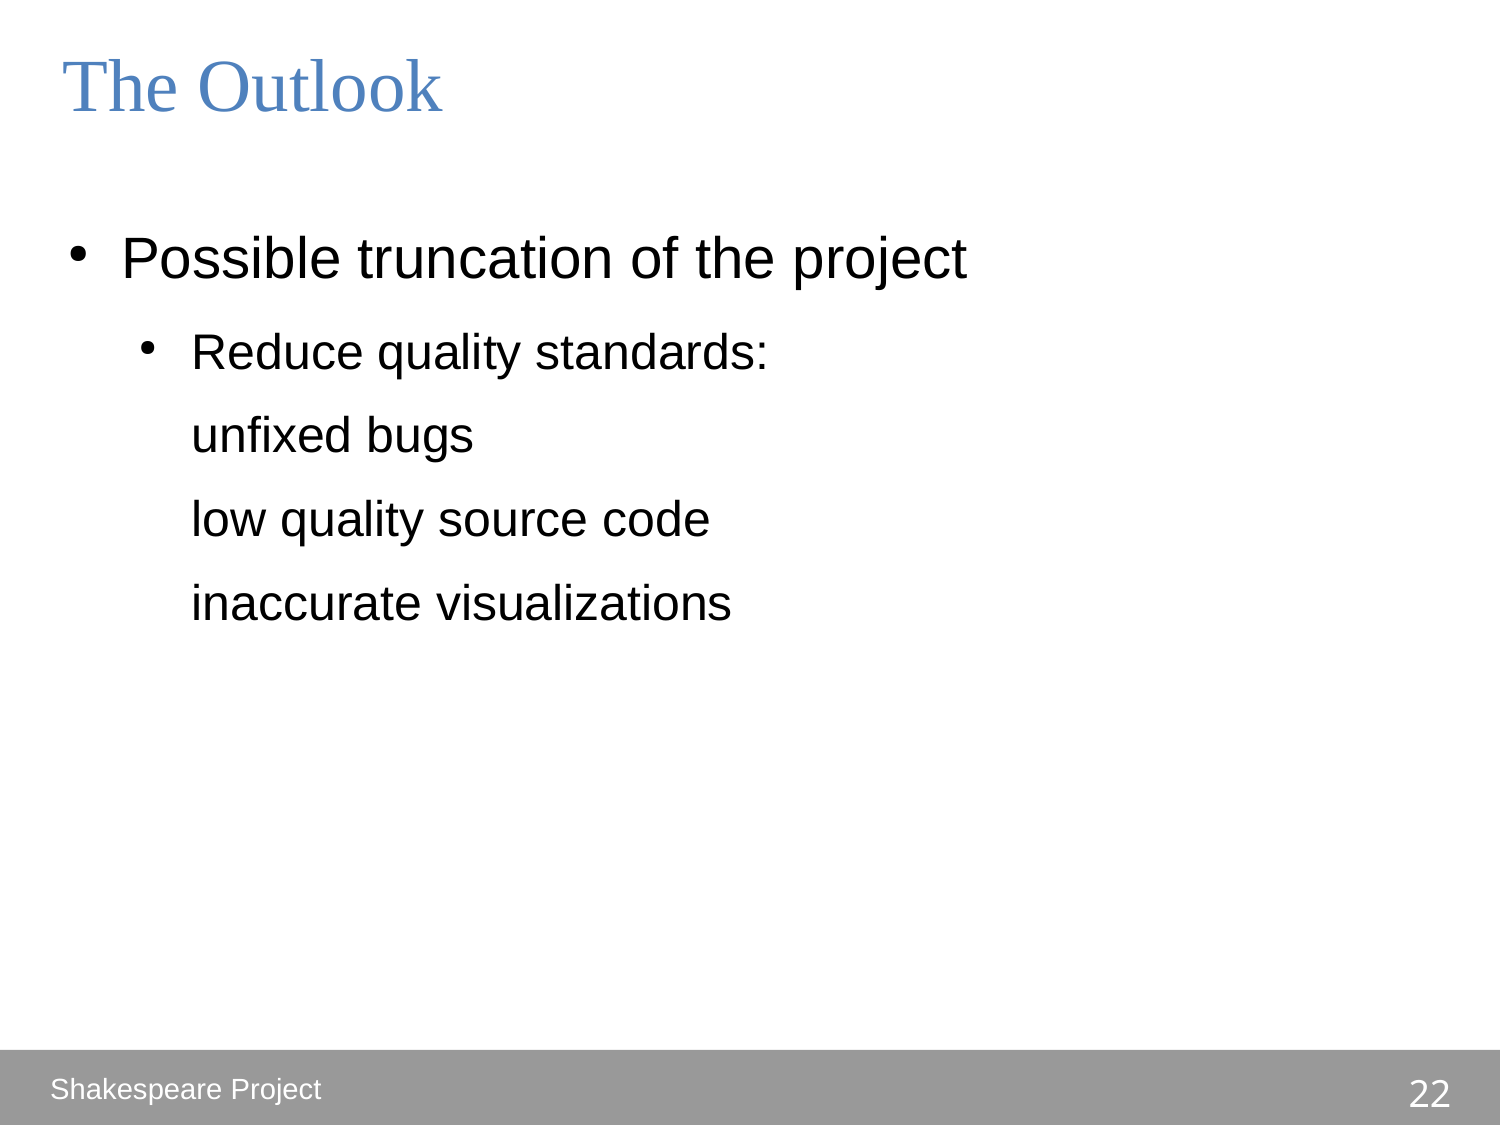

# The Outlook
Possible truncation of the project
Reduce quality standards:
unfixed bugs
low quality source code
inaccurate visualizations
Shakespeare Project